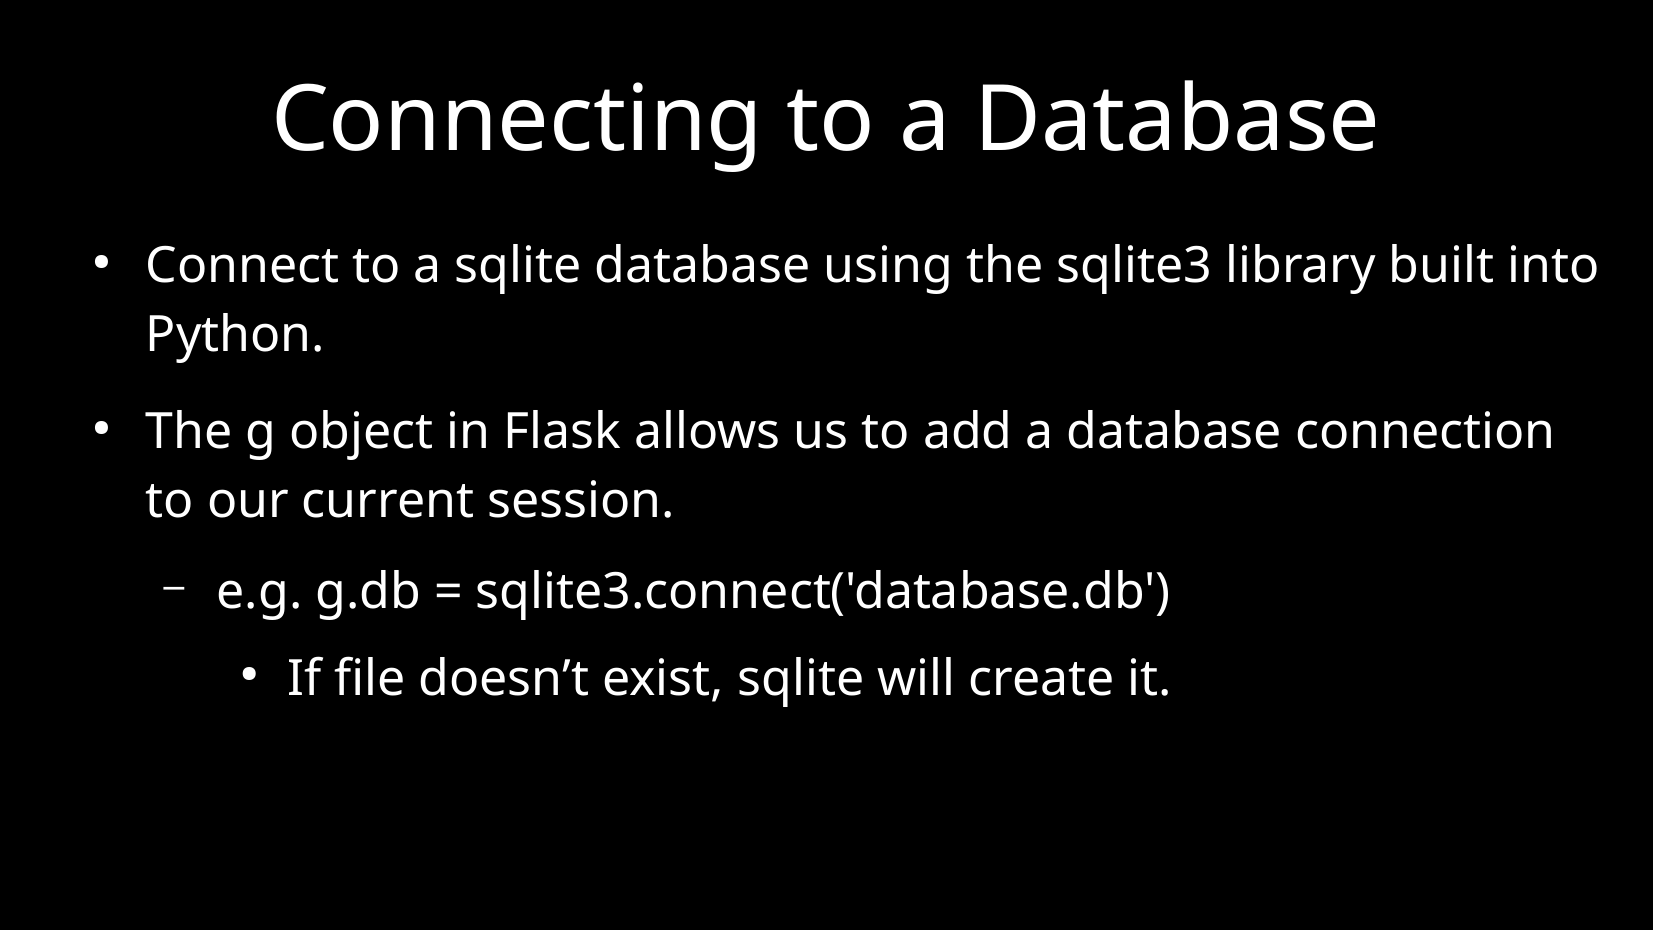

# Connecting to a Database
Connect to a sqlite database using the sqlite3 library built into Python.
The g object in Flask allows us to add a database connection to our current session.
e.g. g.db = sqlite3.connect('database.db')
If file doesn’t exist, sqlite will create it.